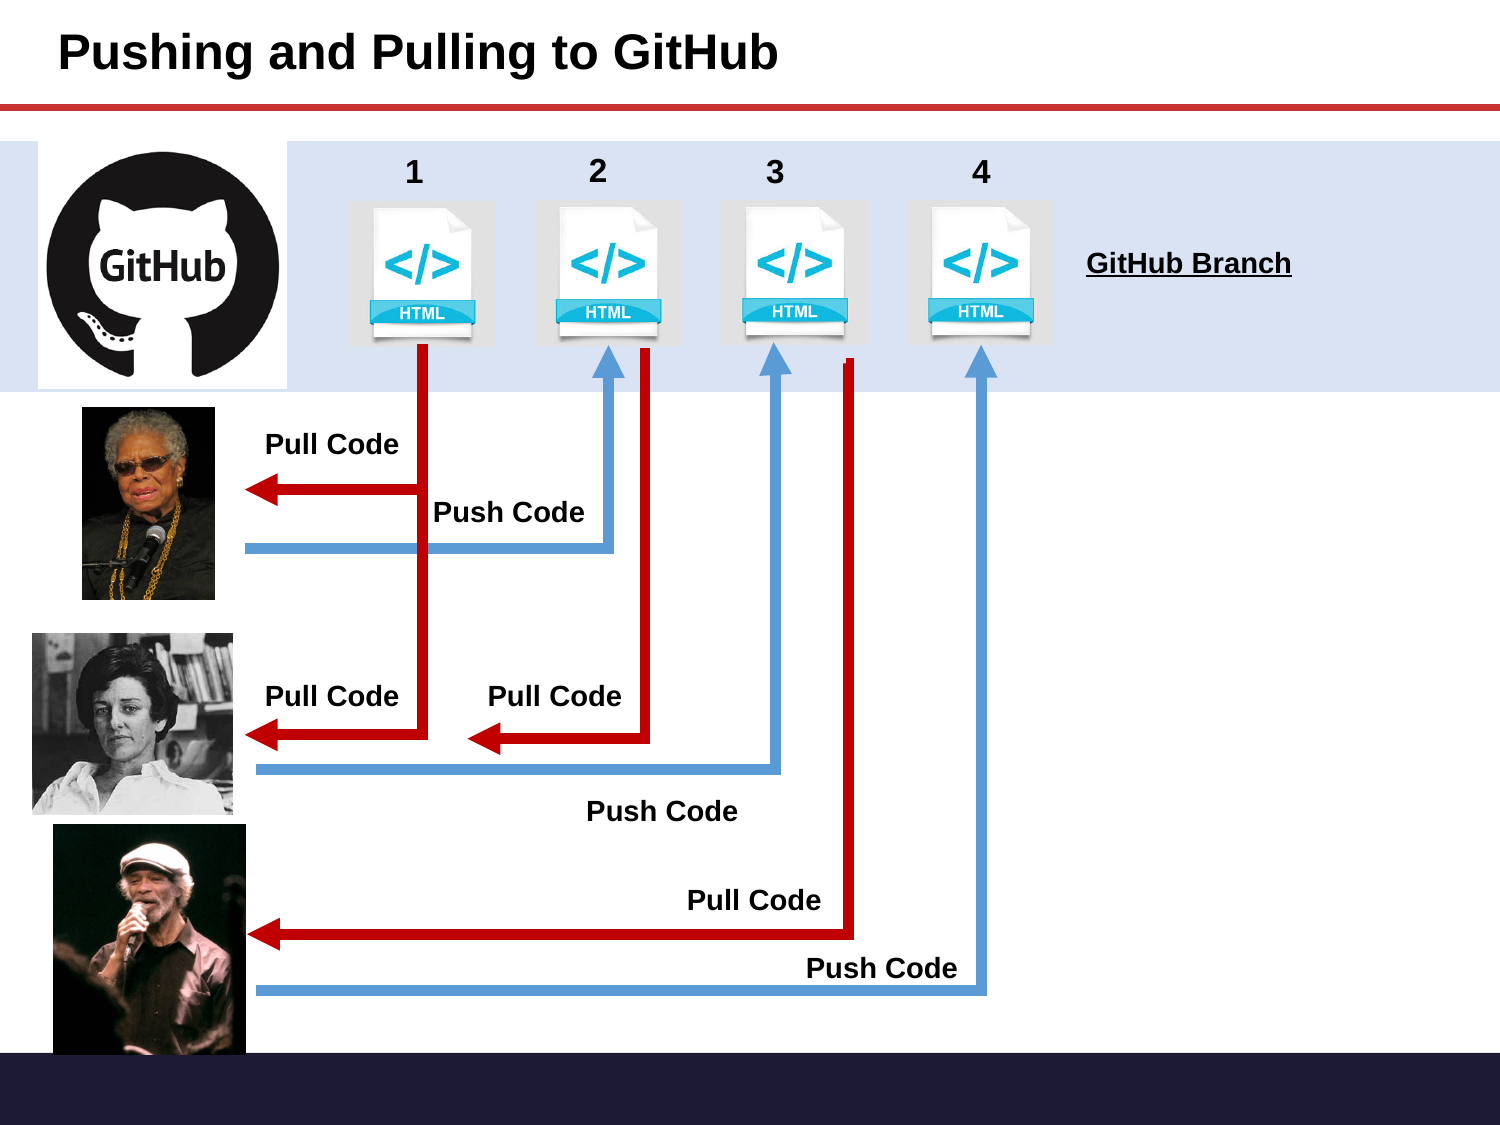

# Pushing and Pulling to GitHub
2
1
3
4
GitHub Branch
Pull Code
Push Code
Pull Code
Pull Code
Push Code
Pull Code
Push Code